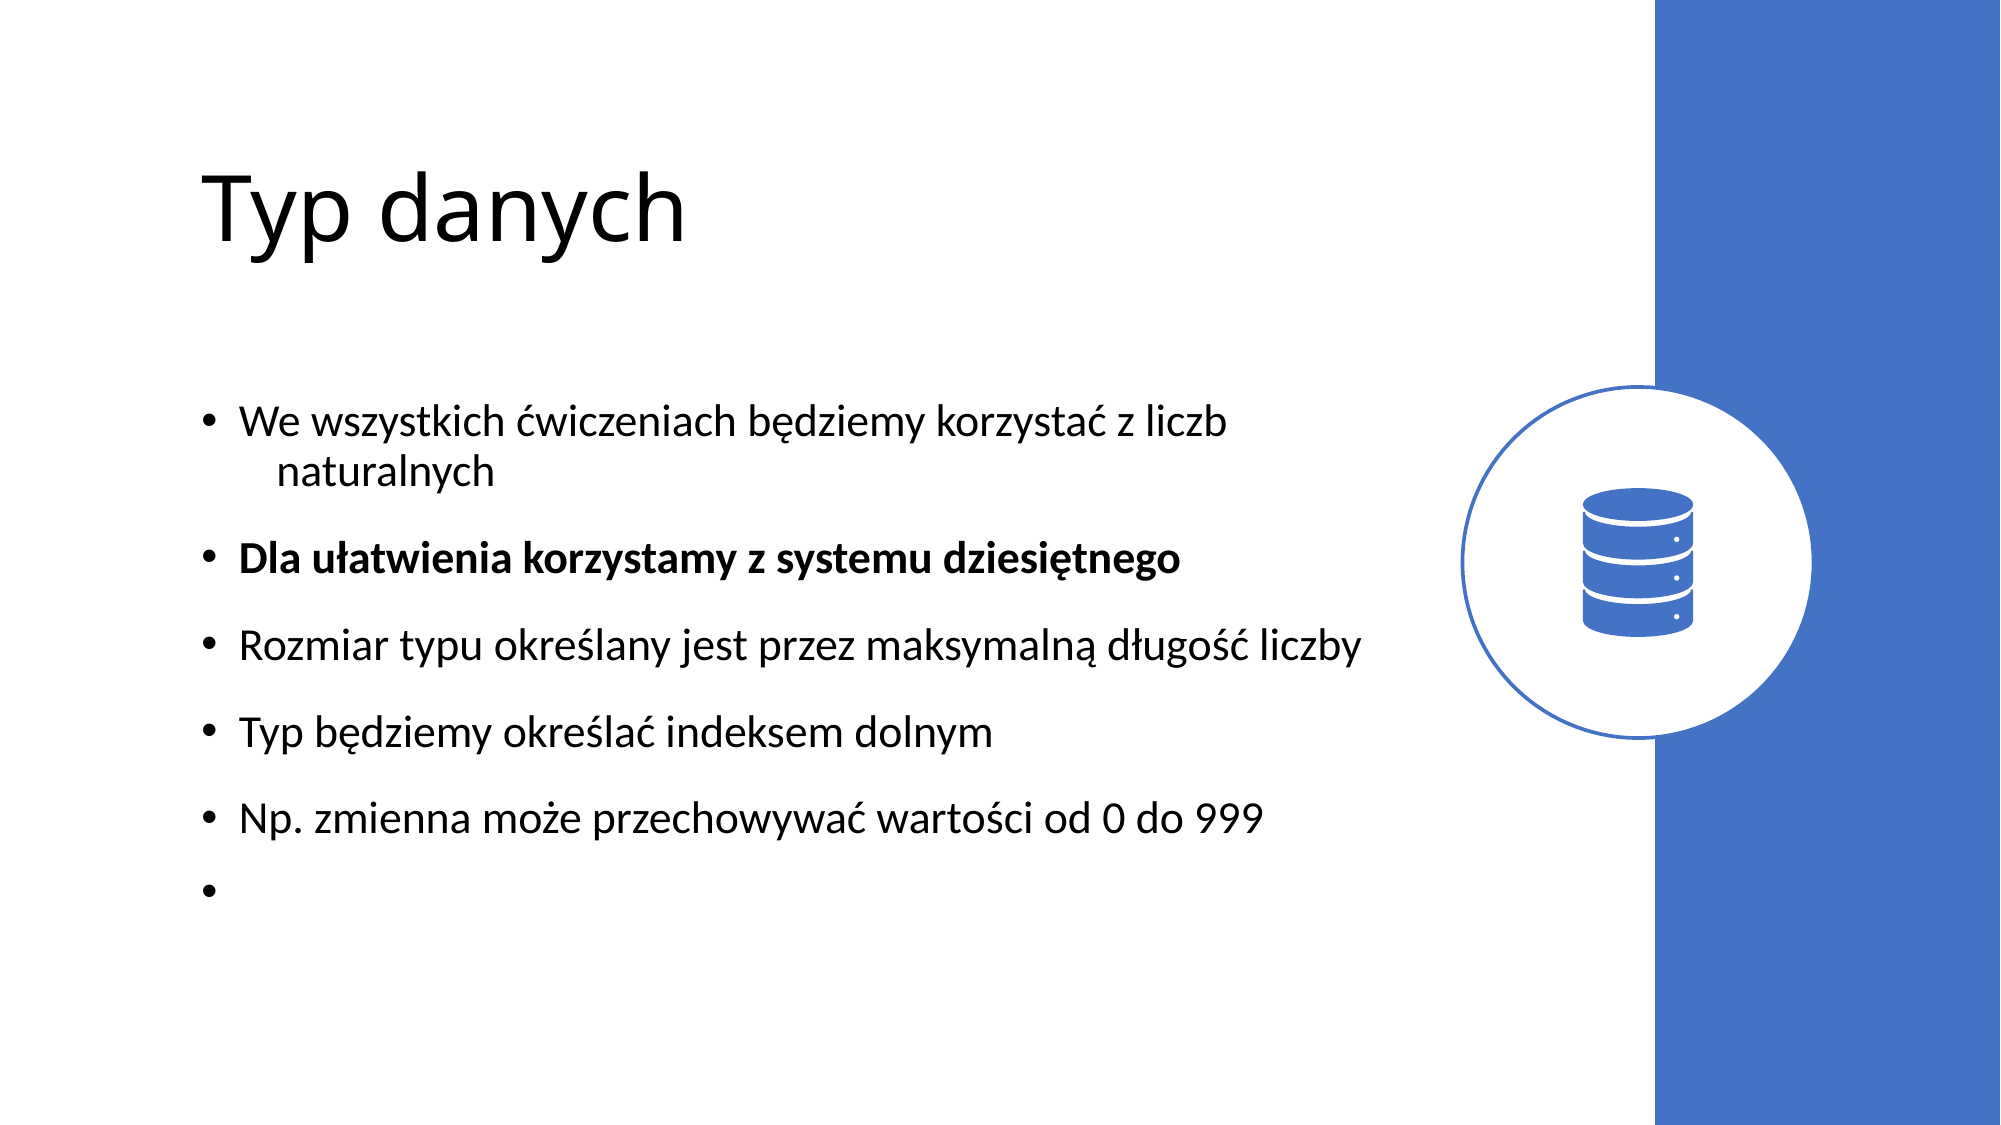

# Typ danych
We wszystkich ćwiczeniach będziemy korzystać z liczb naturalnych
Dla ułatwienia korzystamy z systemu dziesiętnego
Rozmiar typu określany jest przez maksymalną długość liczby
Typ będziemy określać indeksem dolnym
Np. zmienna może przechowywać wartości od 0 do 999